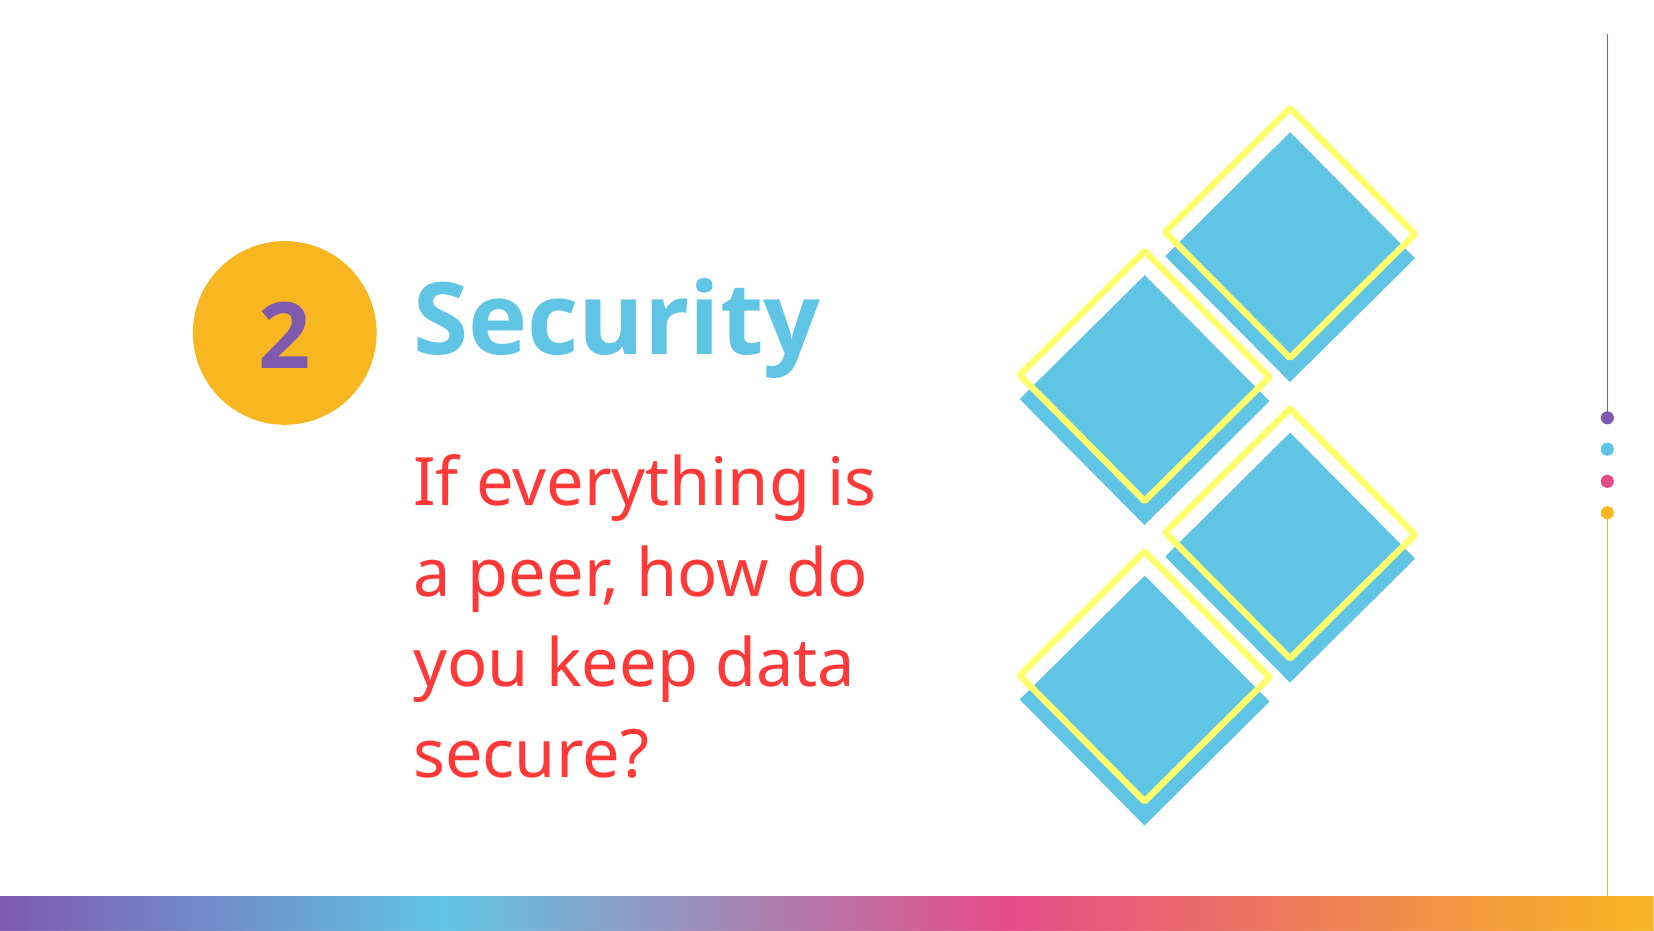

2
# Security
If everything is a peer, how do you keep data secure?